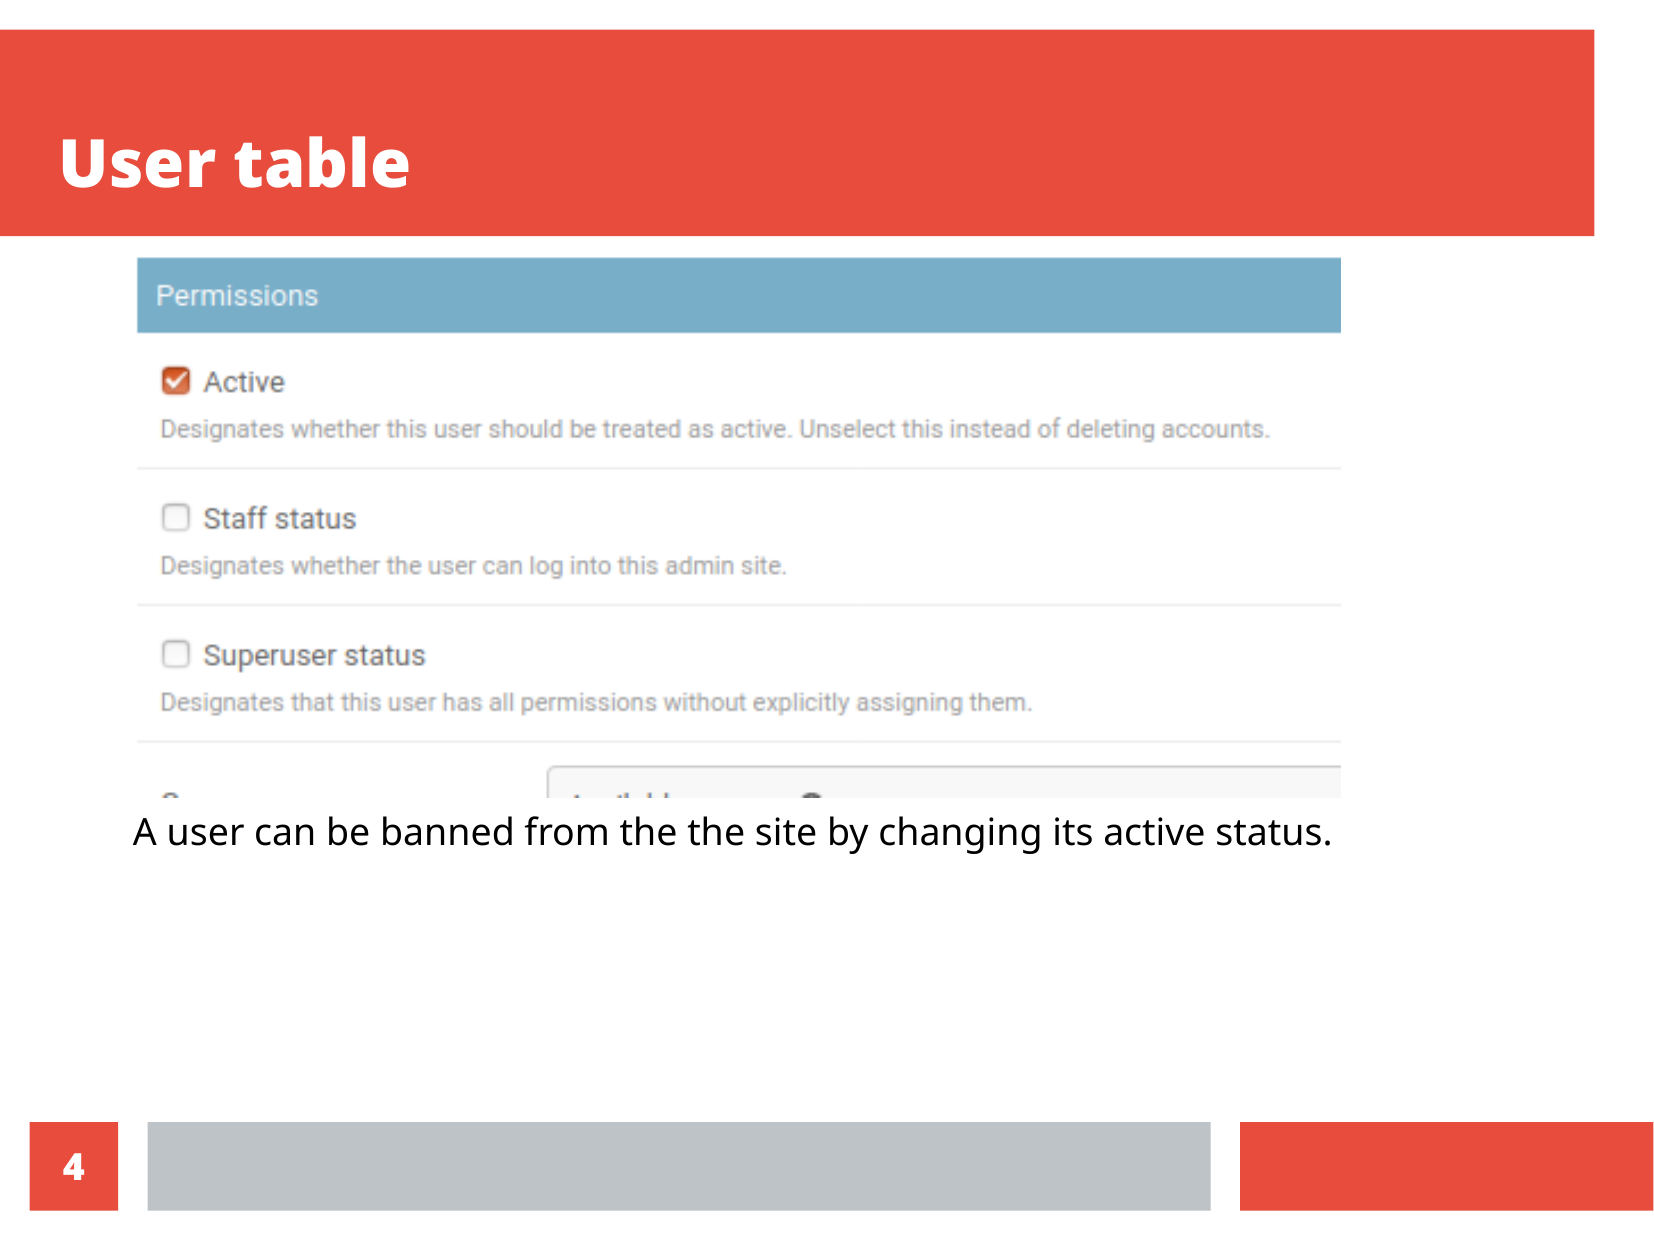

# User table
A user can be banned from the the site by changing its active status.
4